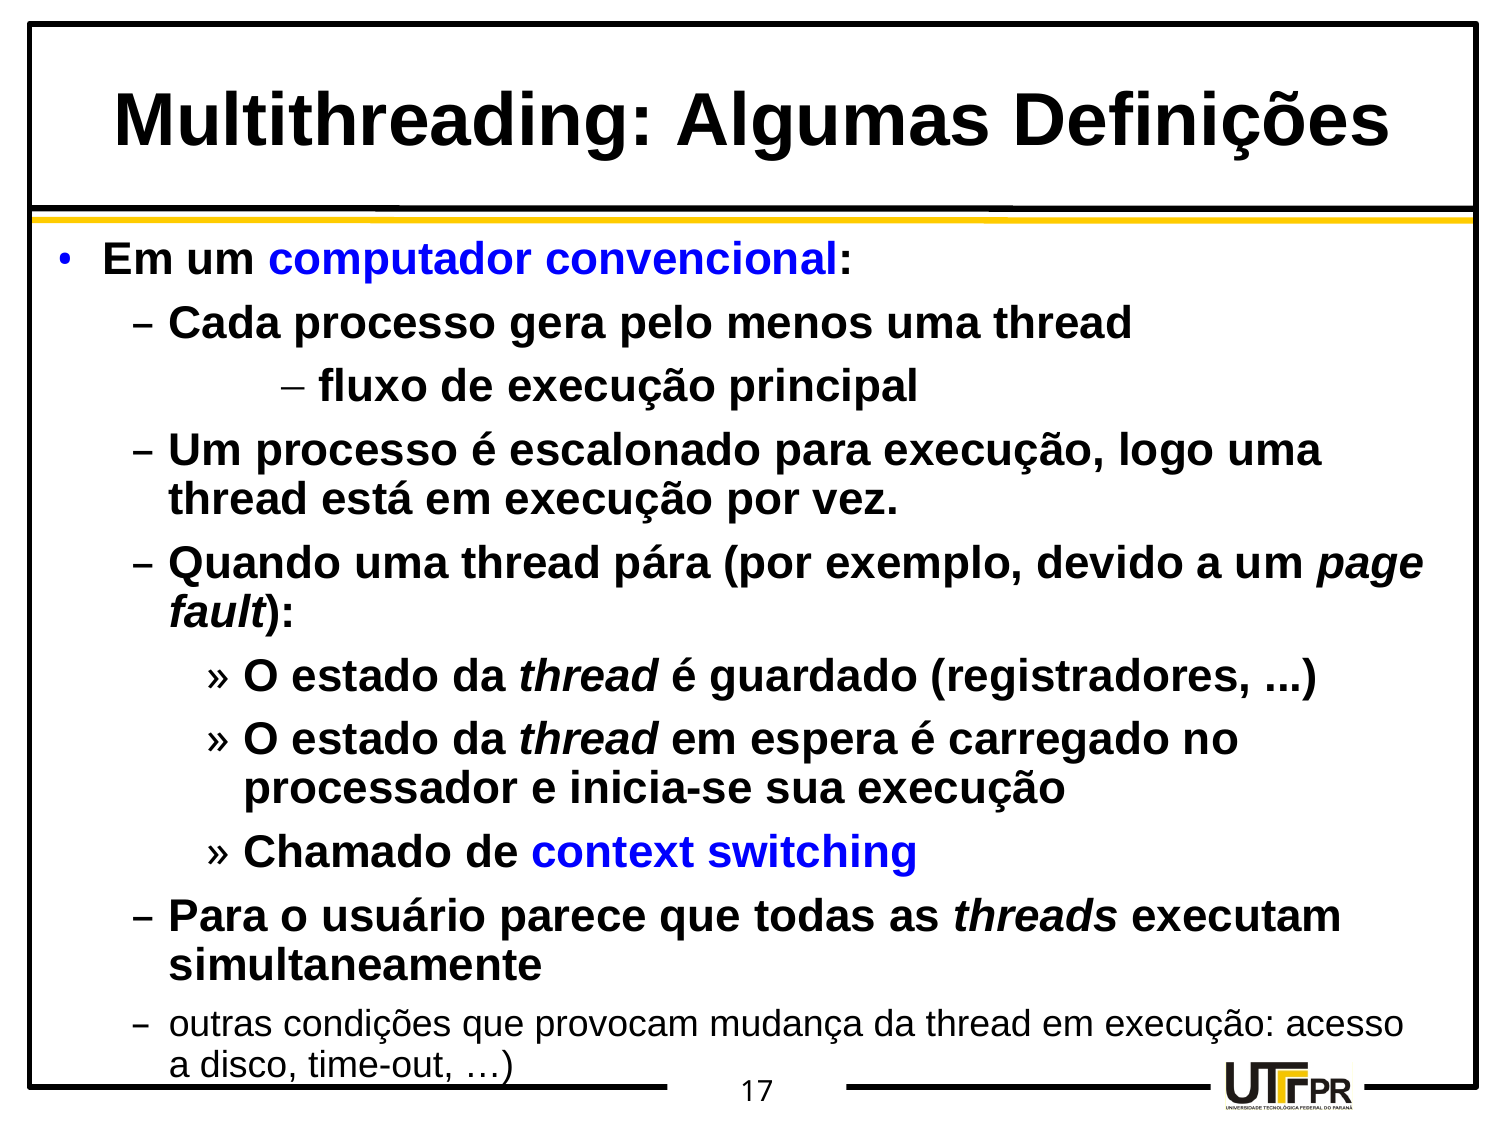

# Multithreading: Algumas Definições
Em um computador convencional:
Cada processo gera pelo menos uma thread
fluxo de execução principal
Um processo é escalonado para execução, logo uma thread está em execução por vez.
Quando uma thread pára (por exemplo, devido a um page fault):
O estado da thread é guardado (registradores, ...)
O estado da thread em espera é carregado no processador e inicia-se sua execução
Chamado de context switching
Para o usuário parece que todas as threads executam simultaneamente
outras condições que provocam mudança da thread em execução: acesso a disco, time-out, …)